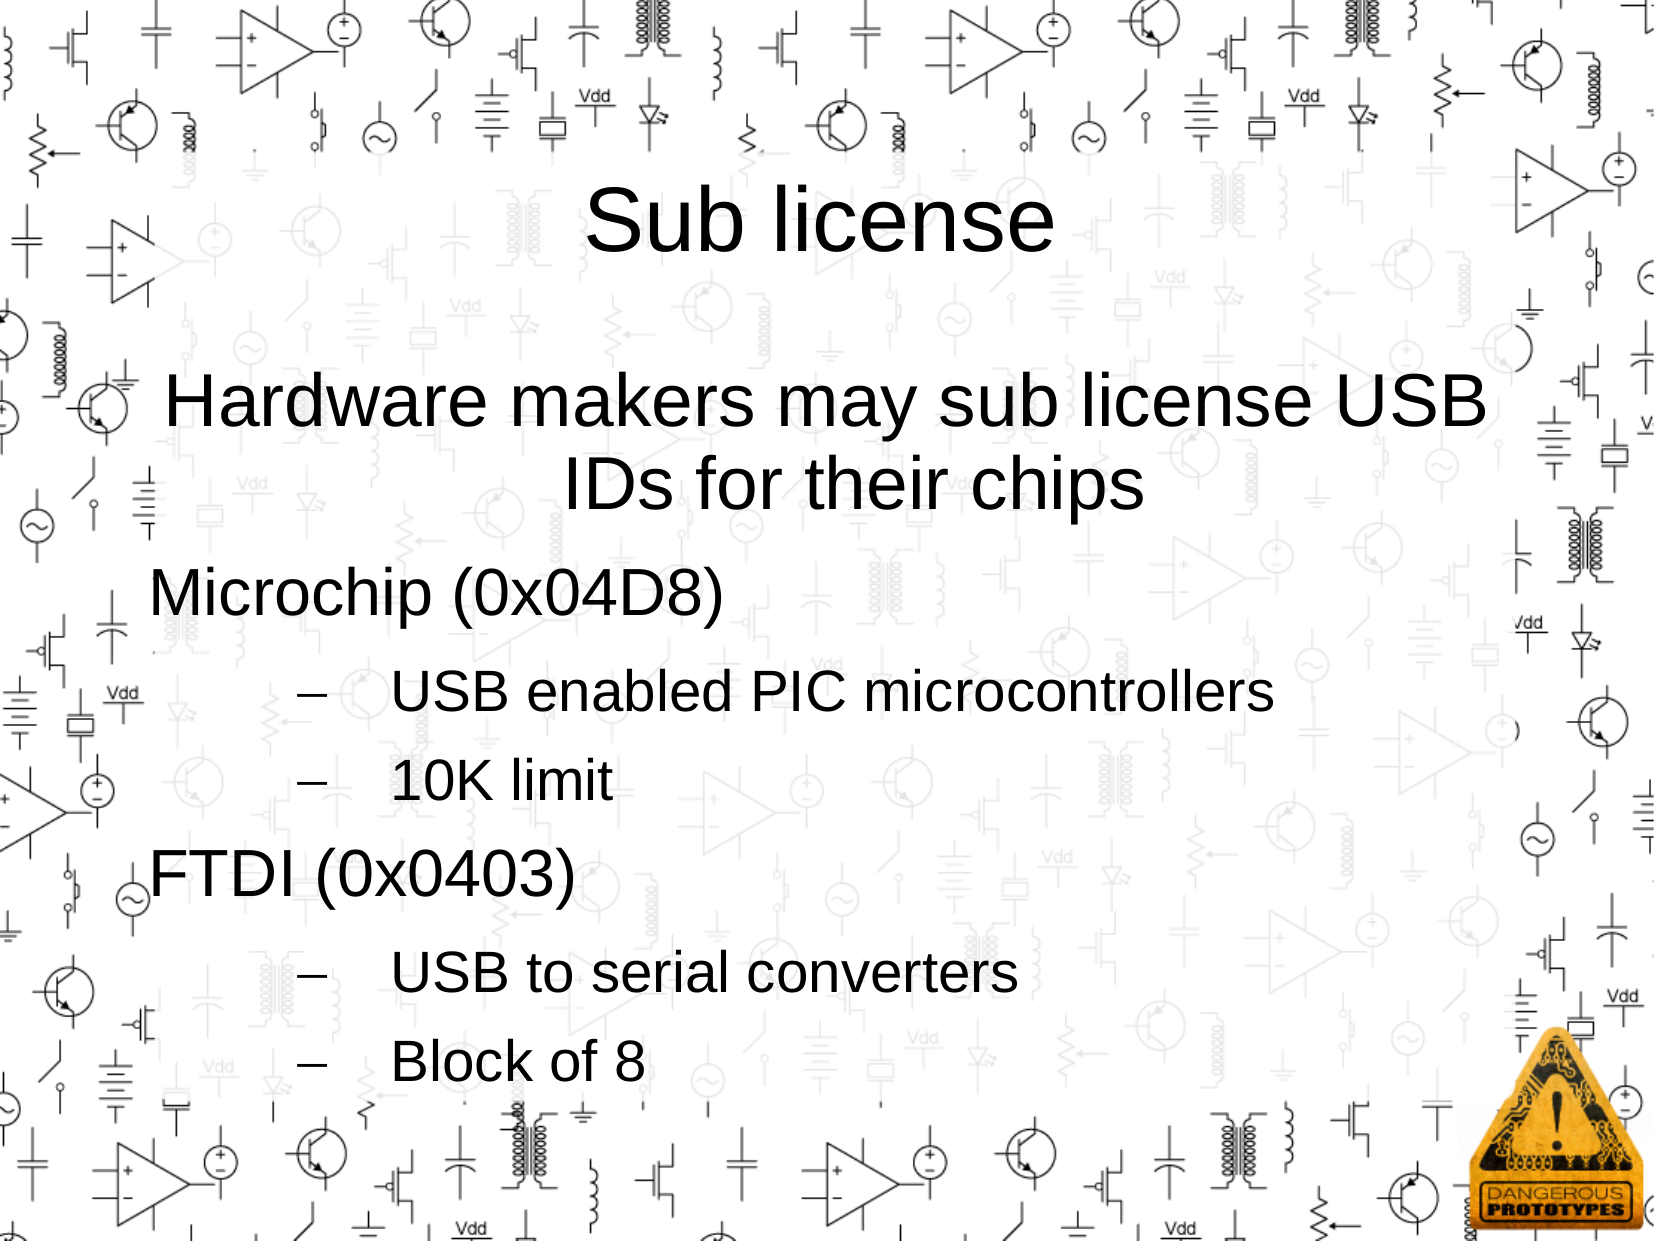

Sub license
Hardware makers may sub license USB IDs for their chips
Microchip (0x04D8)
USB enabled PIC microcontrollers
10K limit
FTDI (0x0403)
USB to serial converters
Block of 8